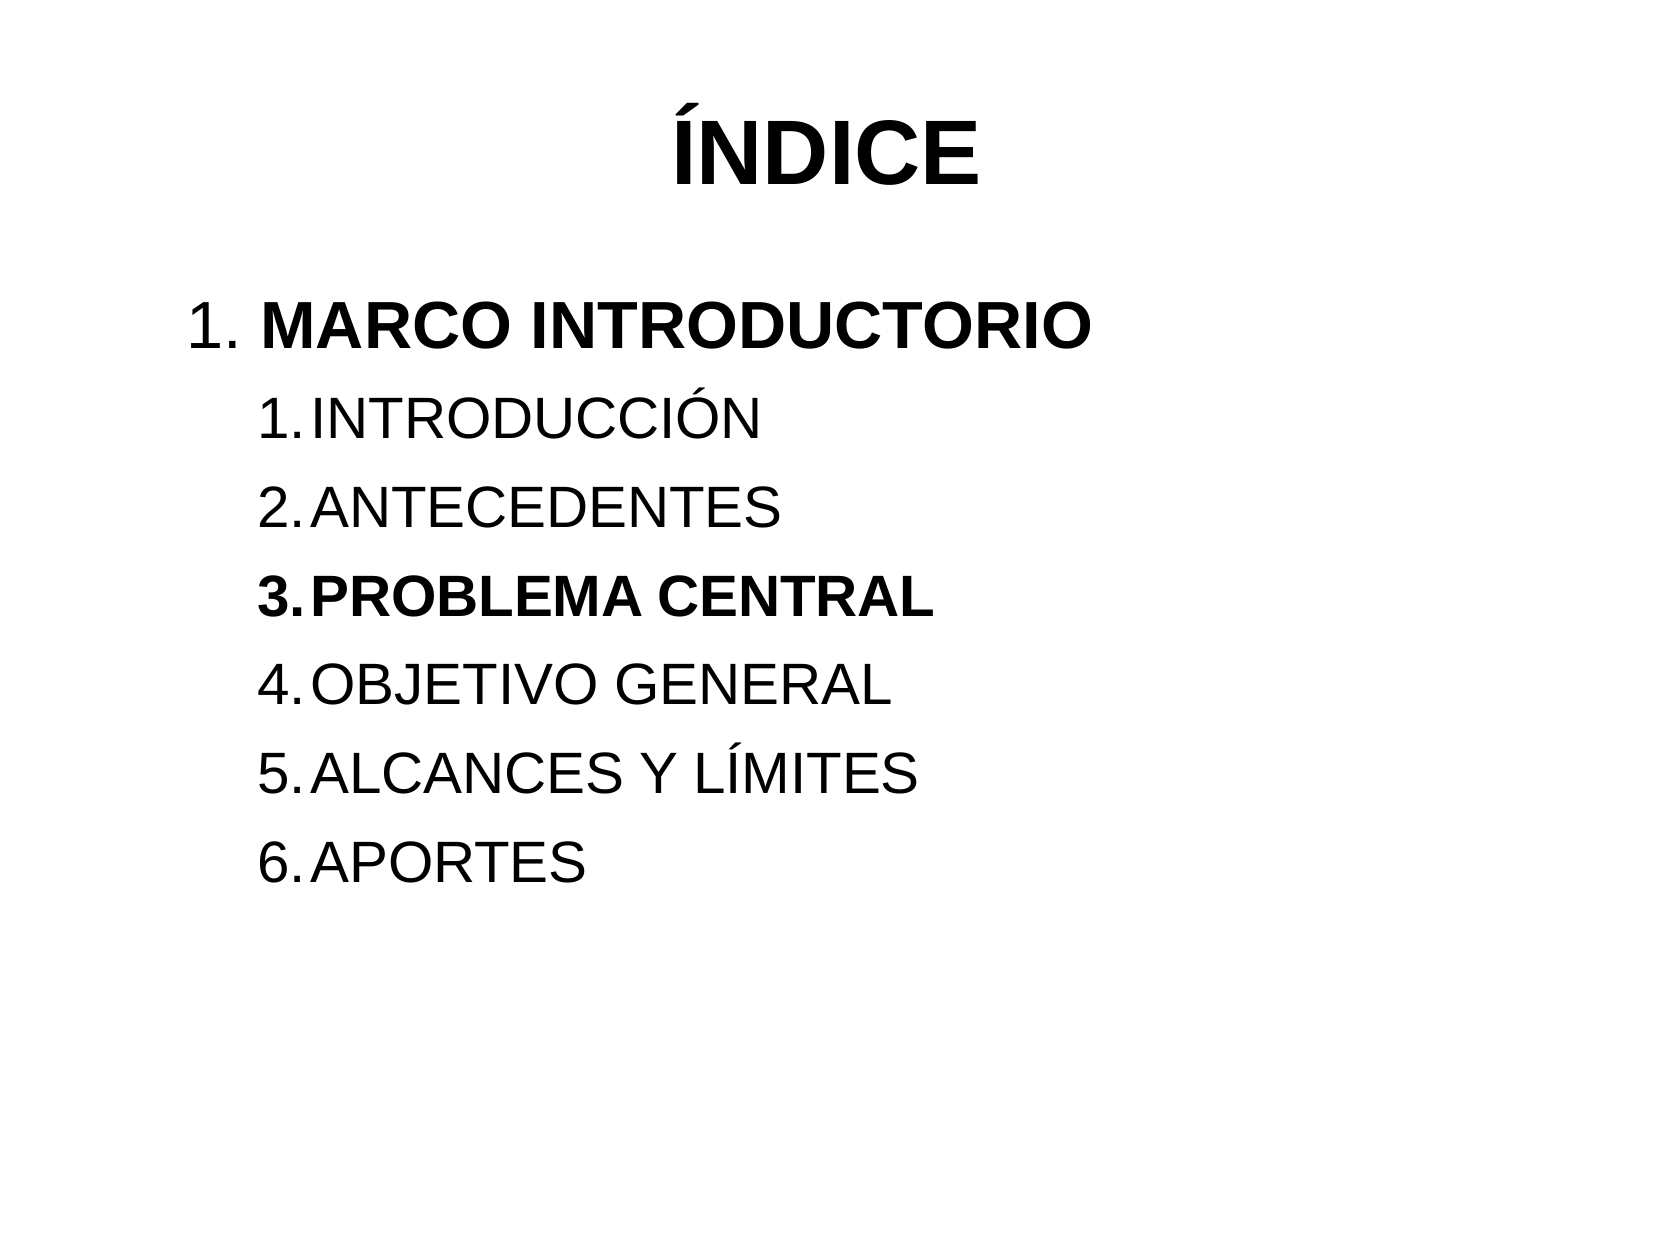

# ÍNDICE
 MARCO INTRODUCTORIO
INTRODUCCIÓN
ANTECEDENTES
PROBLEMA CENTRAL
OBJETIVO GENERAL
ALCANCES Y LÍMITES
APORTES